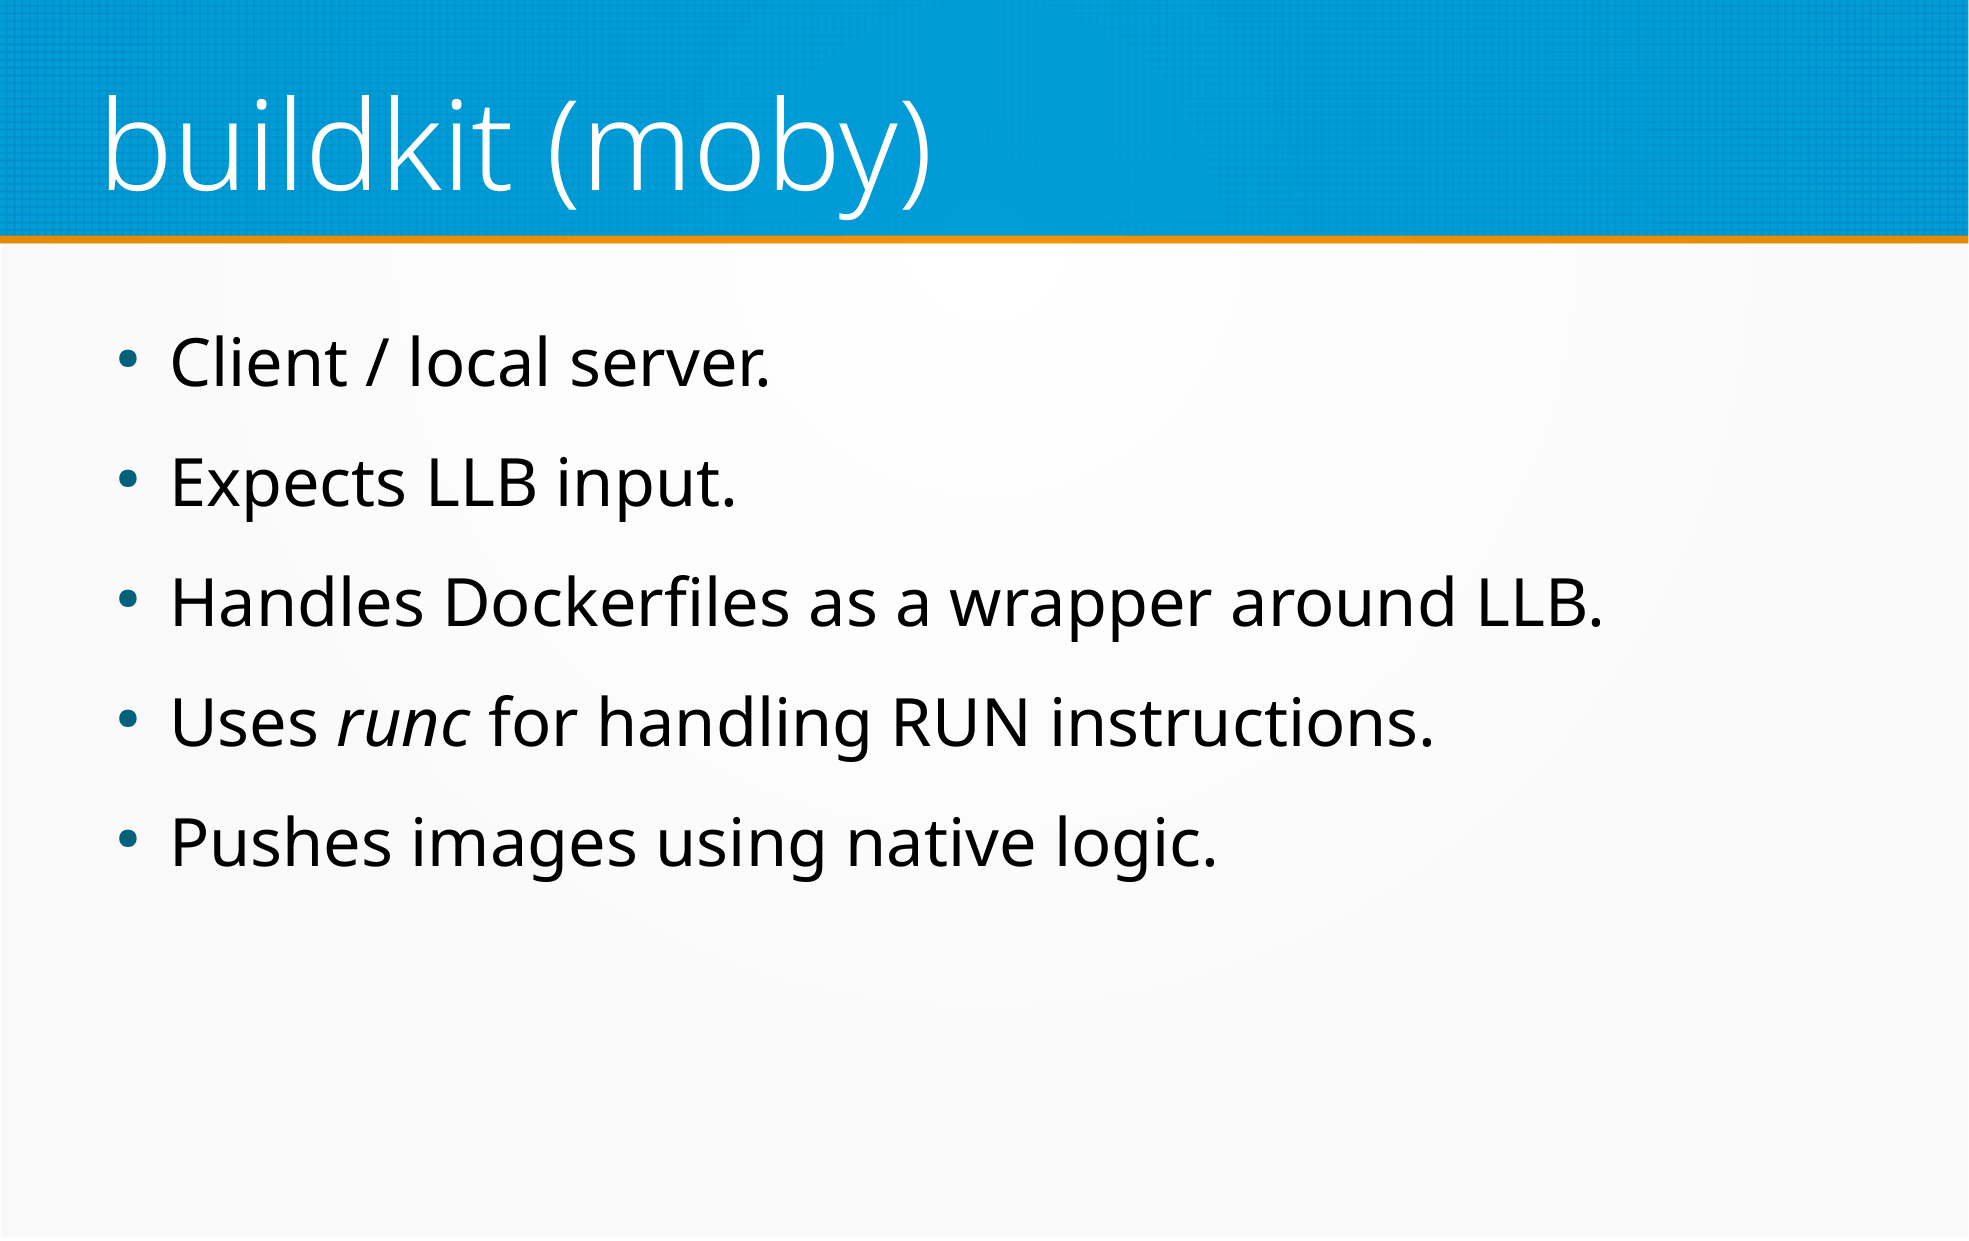

# buildkit (moby)
Client / local server.
Expects LLB input.
Handles Dockerfiles as a wrapper around LLB.
Uses runc for handling RUN instructions.
Pushes images using native logic.